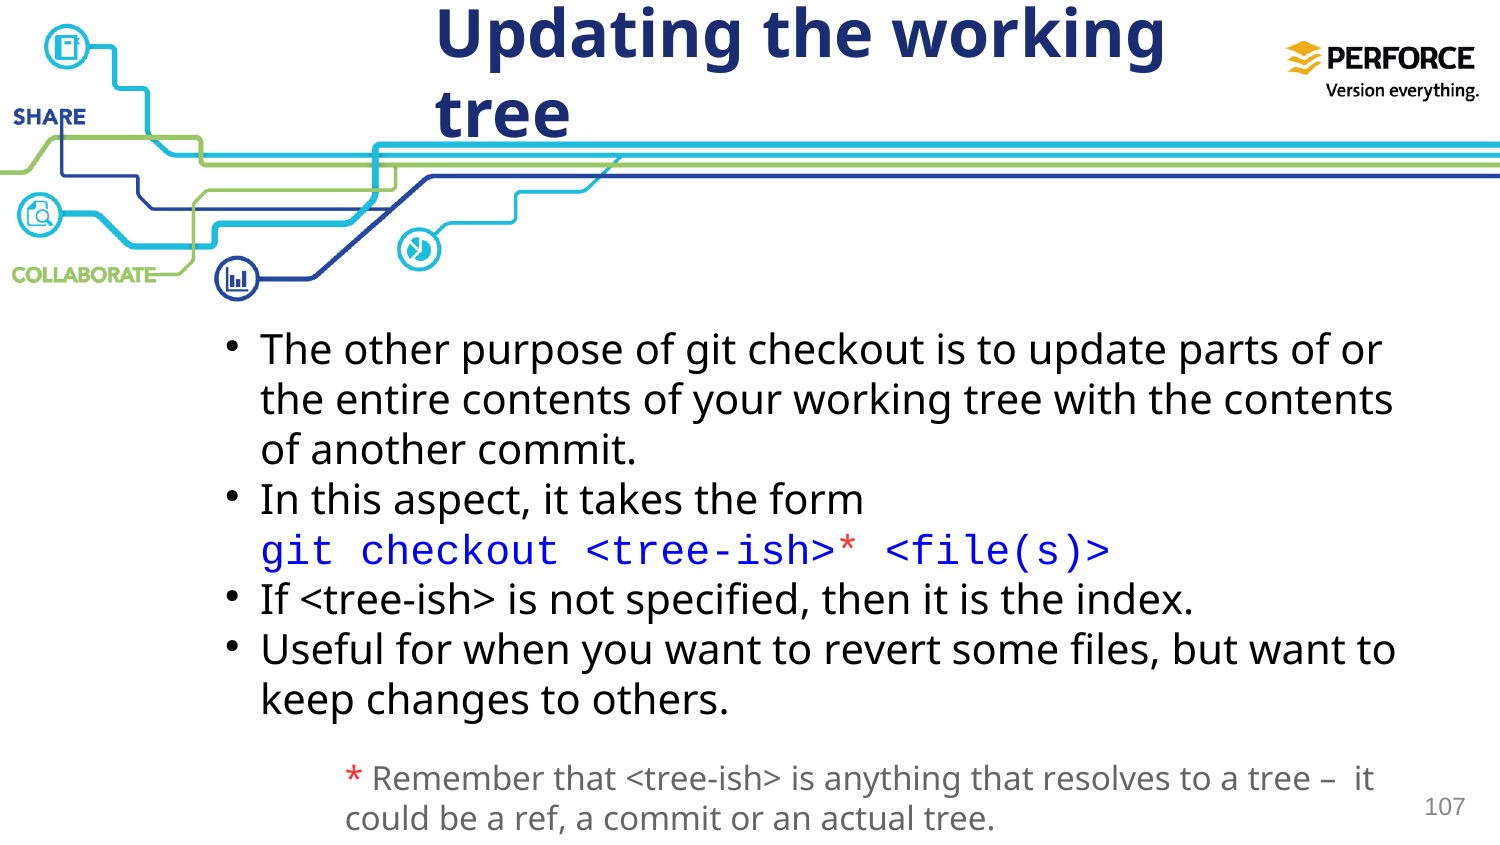

# Updating the working tree
The other purpose of git checkout is to update parts of or the entire contents of your working tree with the contents of another commit.
In this aspect, it takes the form
git checkout <tree-ish>* <file(s)>
If <tree-ish> is not specified, then it is the index.
Useful for when you want to revert some files, but want to keep changes to others.
* Remember that <tree-ish> is anything that resolves to a tree – it
could be a ref, a commit or an actual tree.